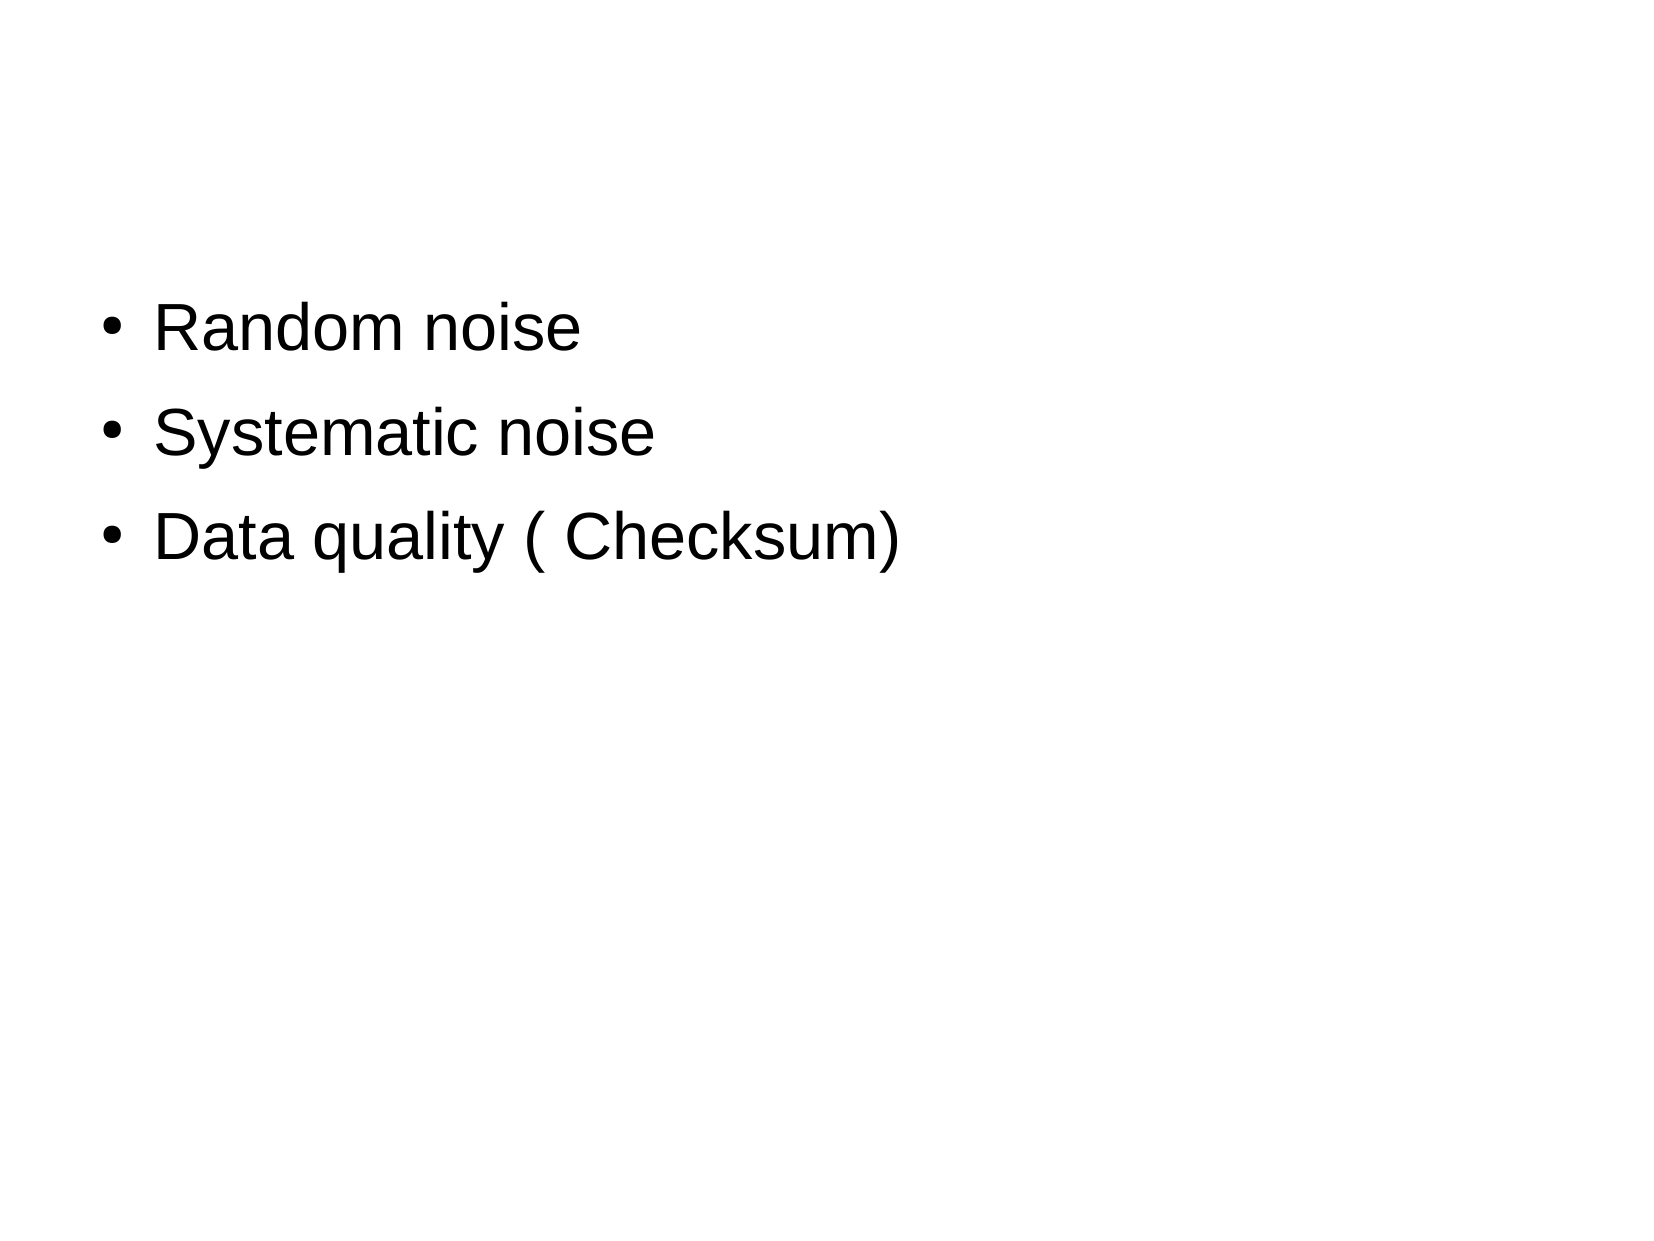

# Random noise
Systematic noise
Data quality ( Checksum)